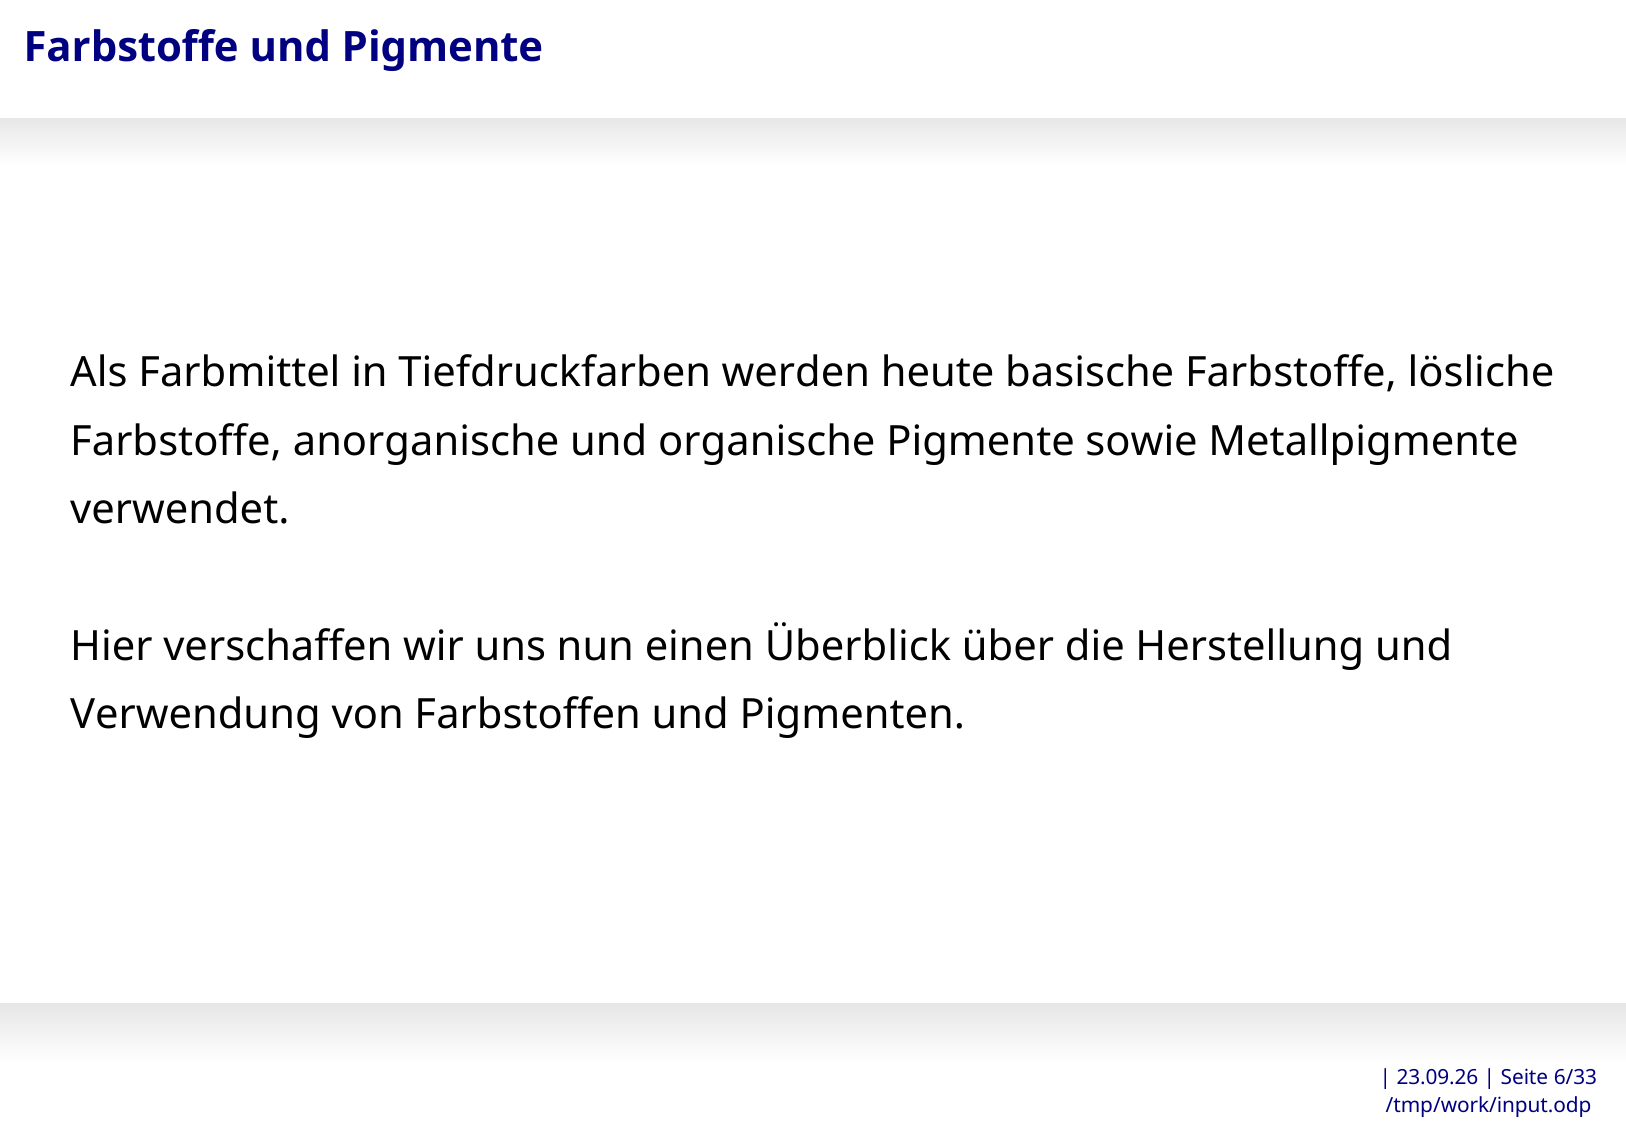

# Farbstoffe und Pigmente
Als Farbmittel in Tiefdruckfarben werden heute basische Farbstoffe, lösliche Farbstoffe, anorganische und organische Pigmente sowie Metallpigmente verwendet.
Hier verschaffen wir uns nun einen Überblick über die Herstellung und Verwendung von Farbstoffen und Pigmenten.